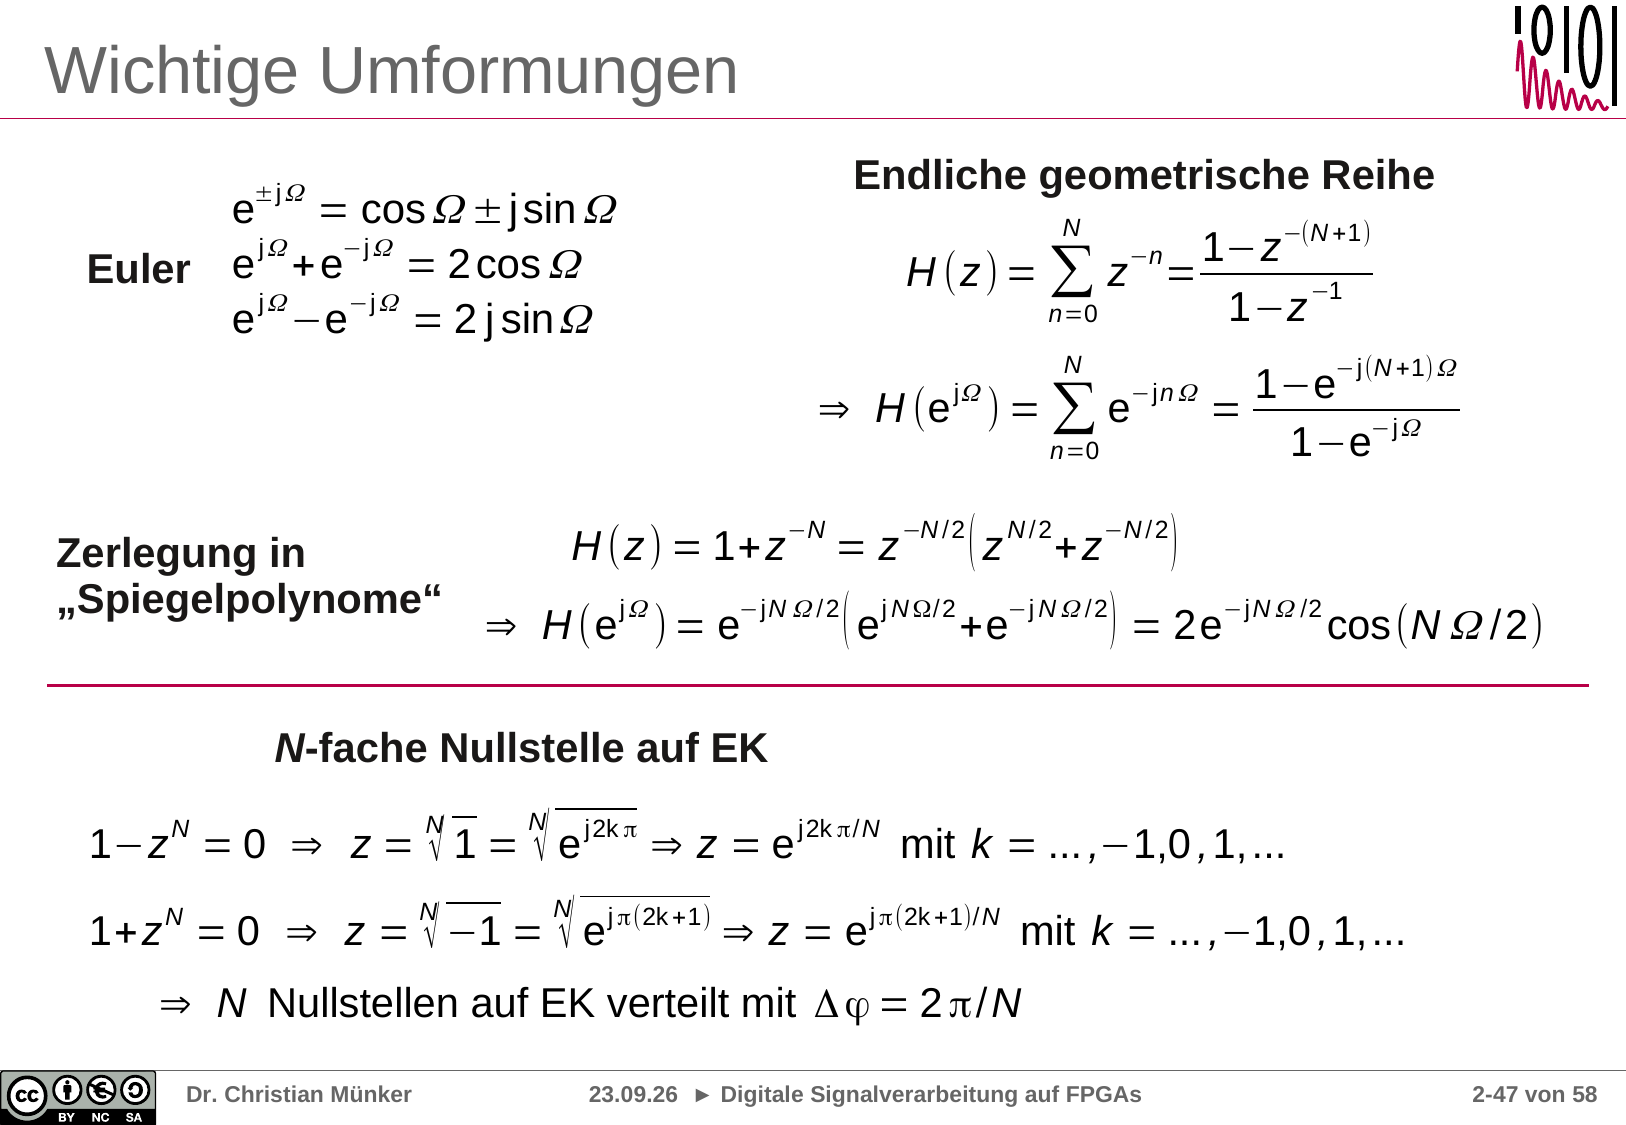

# Wichtige Umformungen
Endliche geometrische Reihe
Euler
Zerlegung in „Spiegelpolynome“
N-fache Nullstelle auf EK